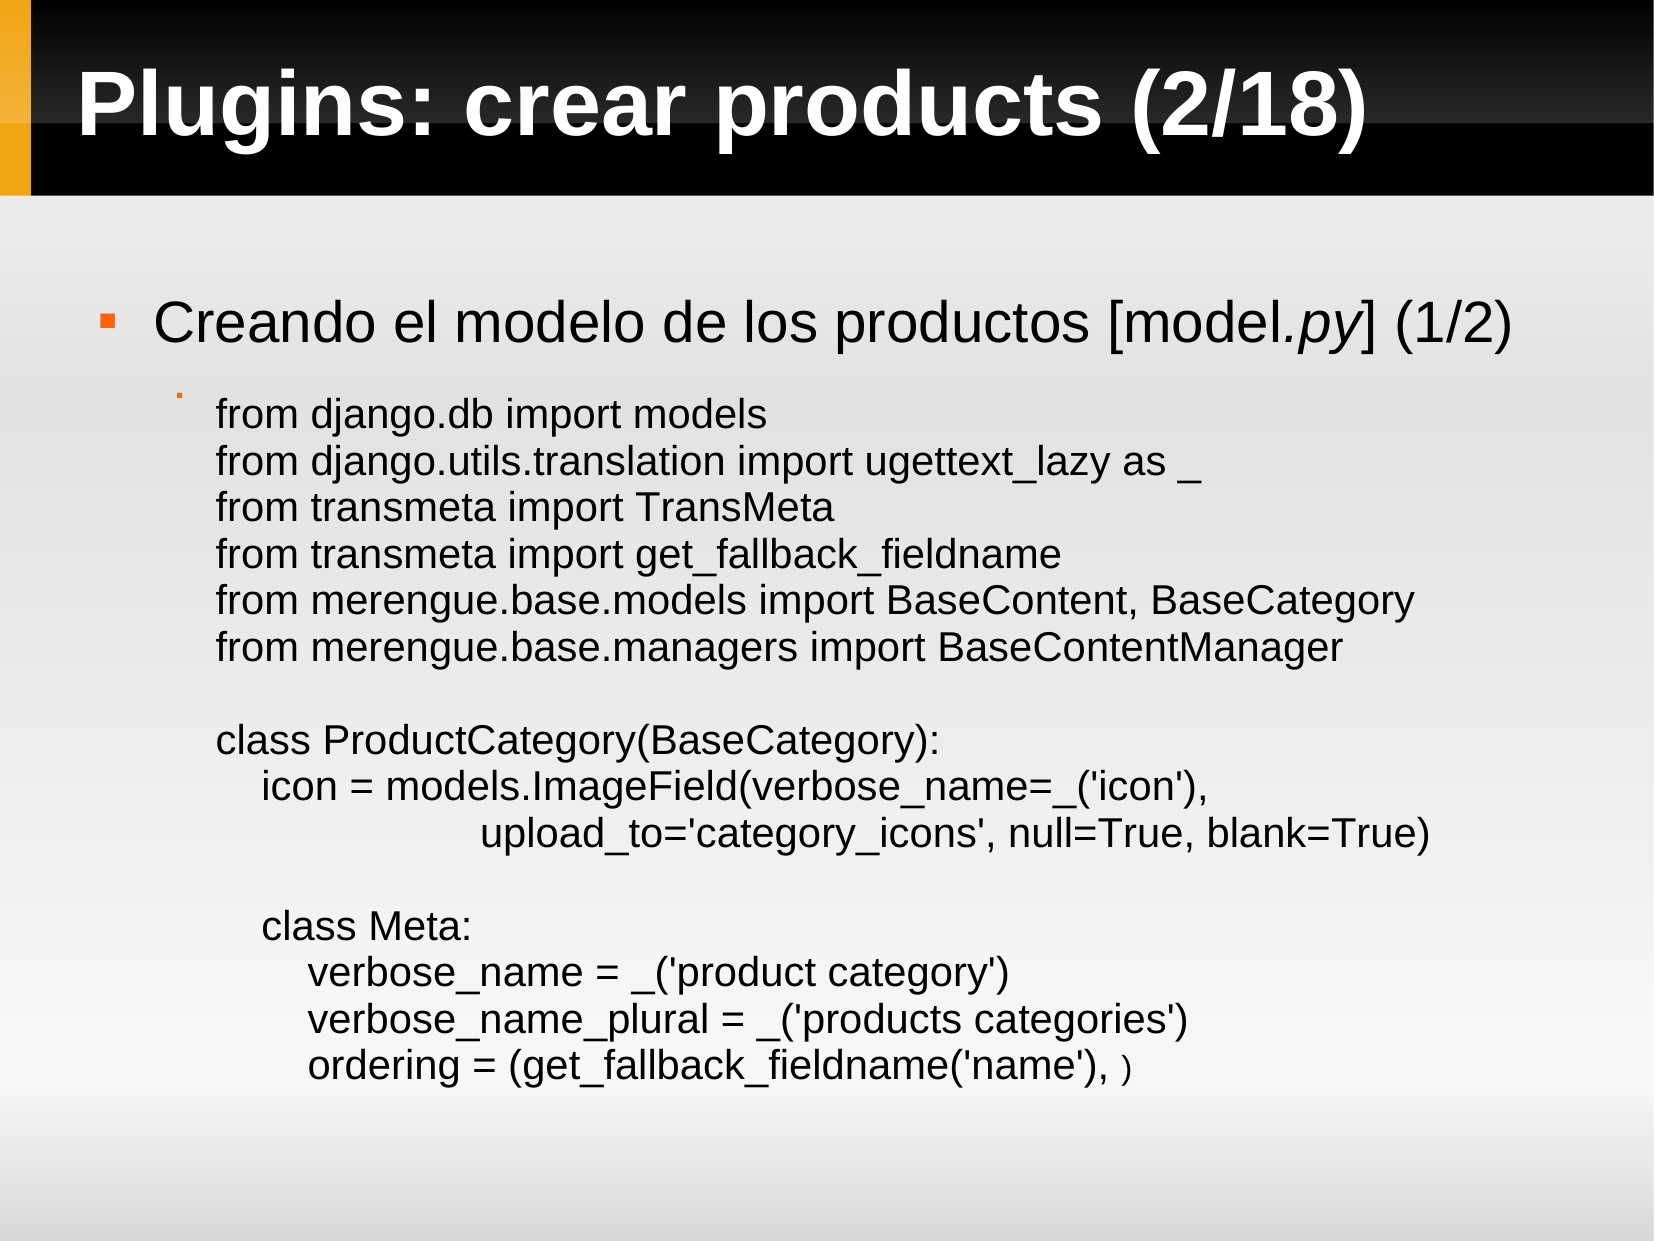

# Plugins: crear products (2/18)
Creando el modelo de los productos [model.py] (1/2)
from django.db import models
from django.utils.translation import ugettext_lazy as _
from transmeta import TransMeta
from transmeta import get_fallback_fieldname
from merengue.base.models import BaseContent, BaseCategory
from merengue.base.managers import BaseContentManager
class ProductCategory(BaseCategory):
 icon = models.ImageField(verbose_name=_('icon'),
 upload_to='category_icons', null=True, blank=True)
 class Meta:
 verbose_name = _('product category')
 verbose_name_plural = _('products categories')
 ordering = (get_fallback_fieldname('name'), )